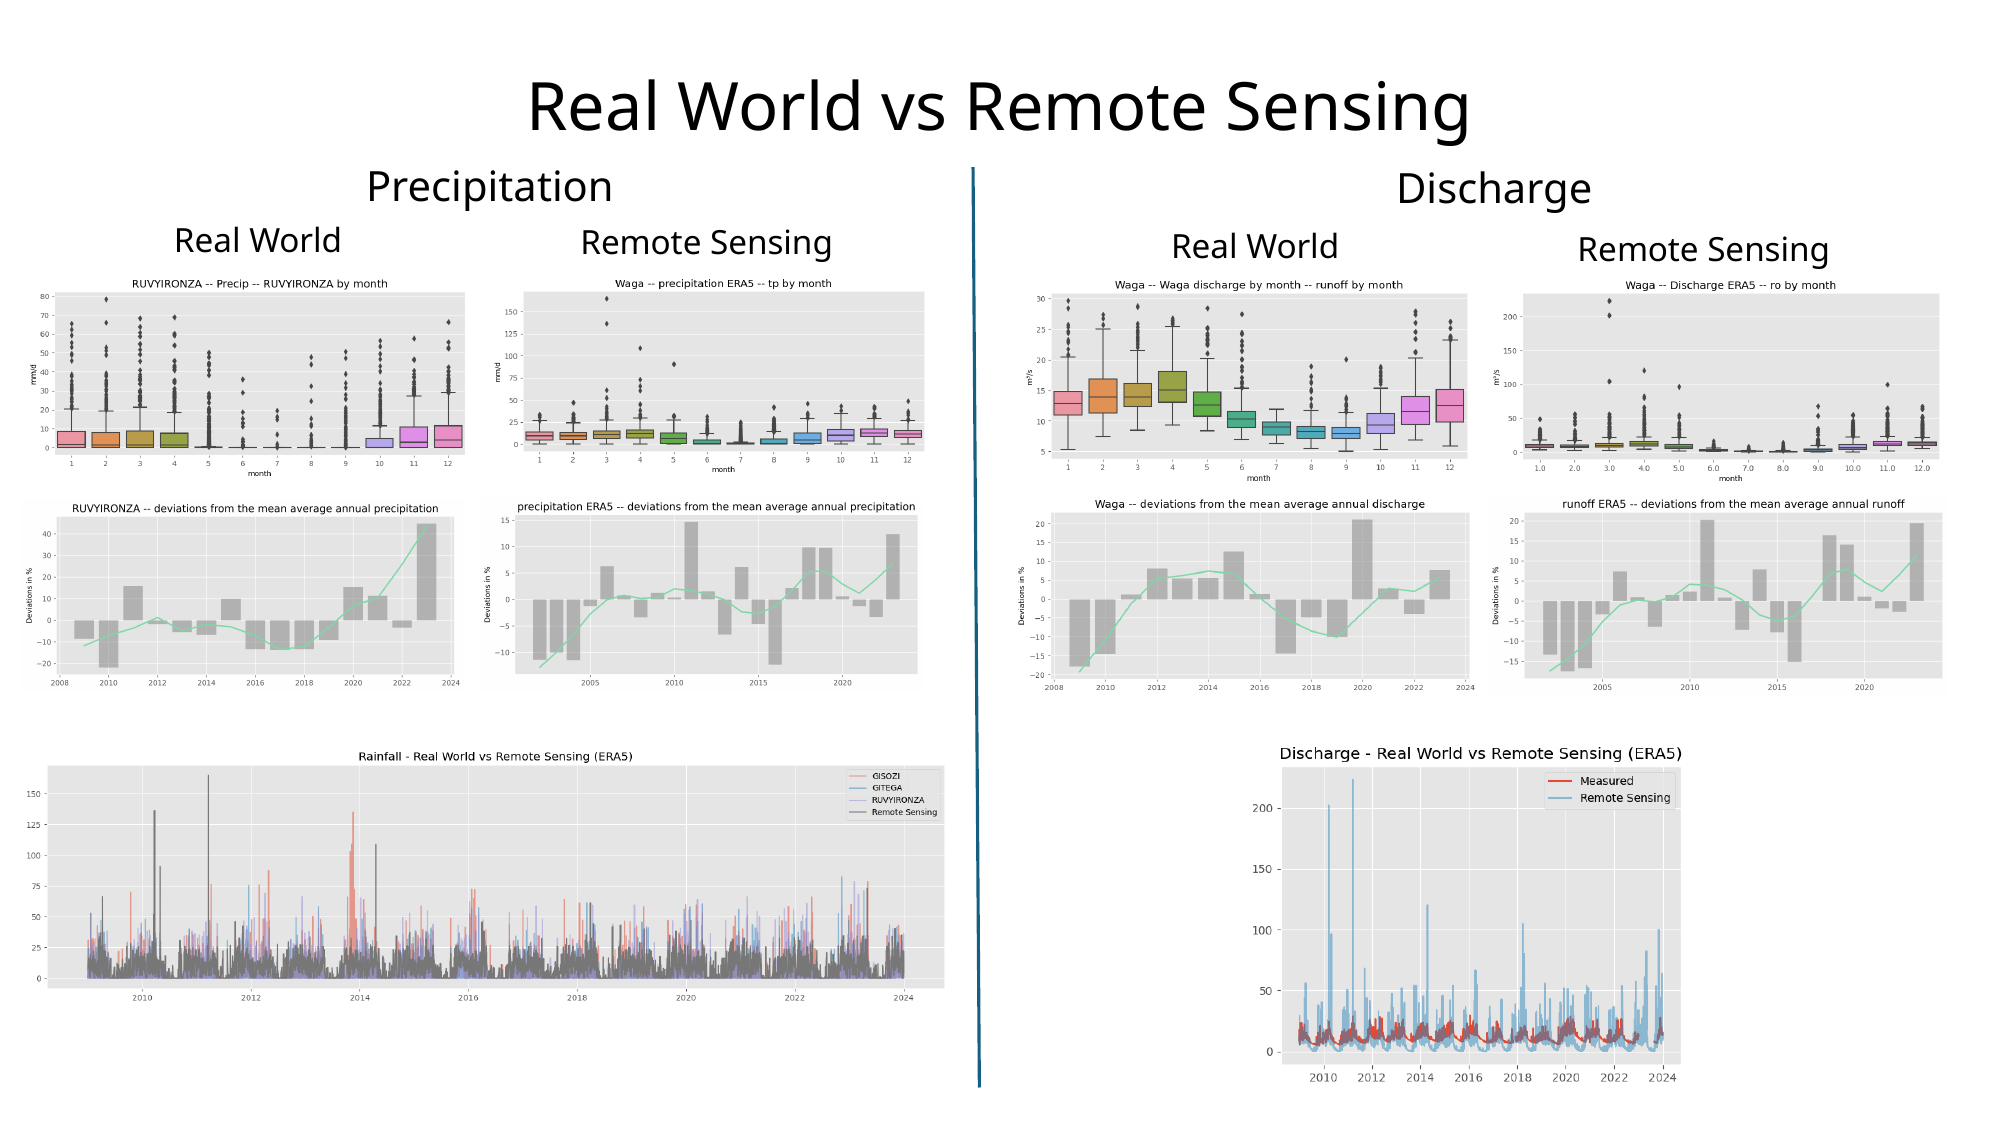

# Real World vs Remote Sensing
Precipitation
Discharge
Real World
Remote Sensing
Real World
Remote Sensing